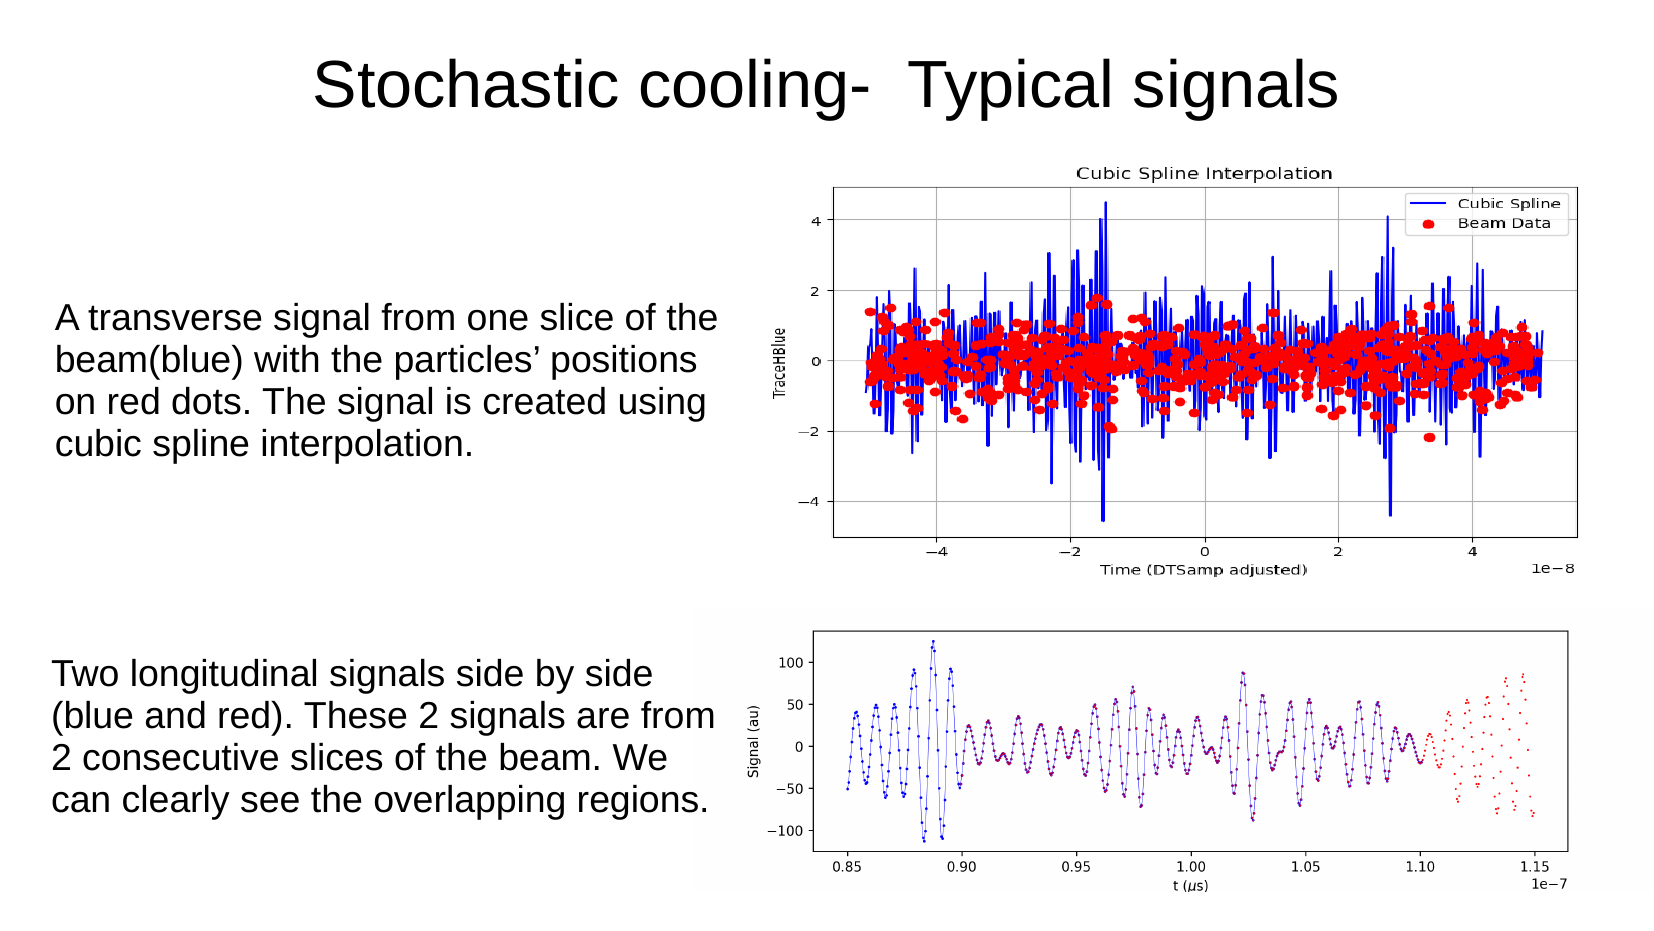

# Stochastic cooling- Typical signals
A transverse signal from one slice of the beam(blue) with the particles’ positions on red dots. The signal is created using cubic spline interpolation.
Two longitudinal signals side by side (blue and red). These 2 signals are from 2 consecutive slices of the beam. We can clearly see the overlapping regions.